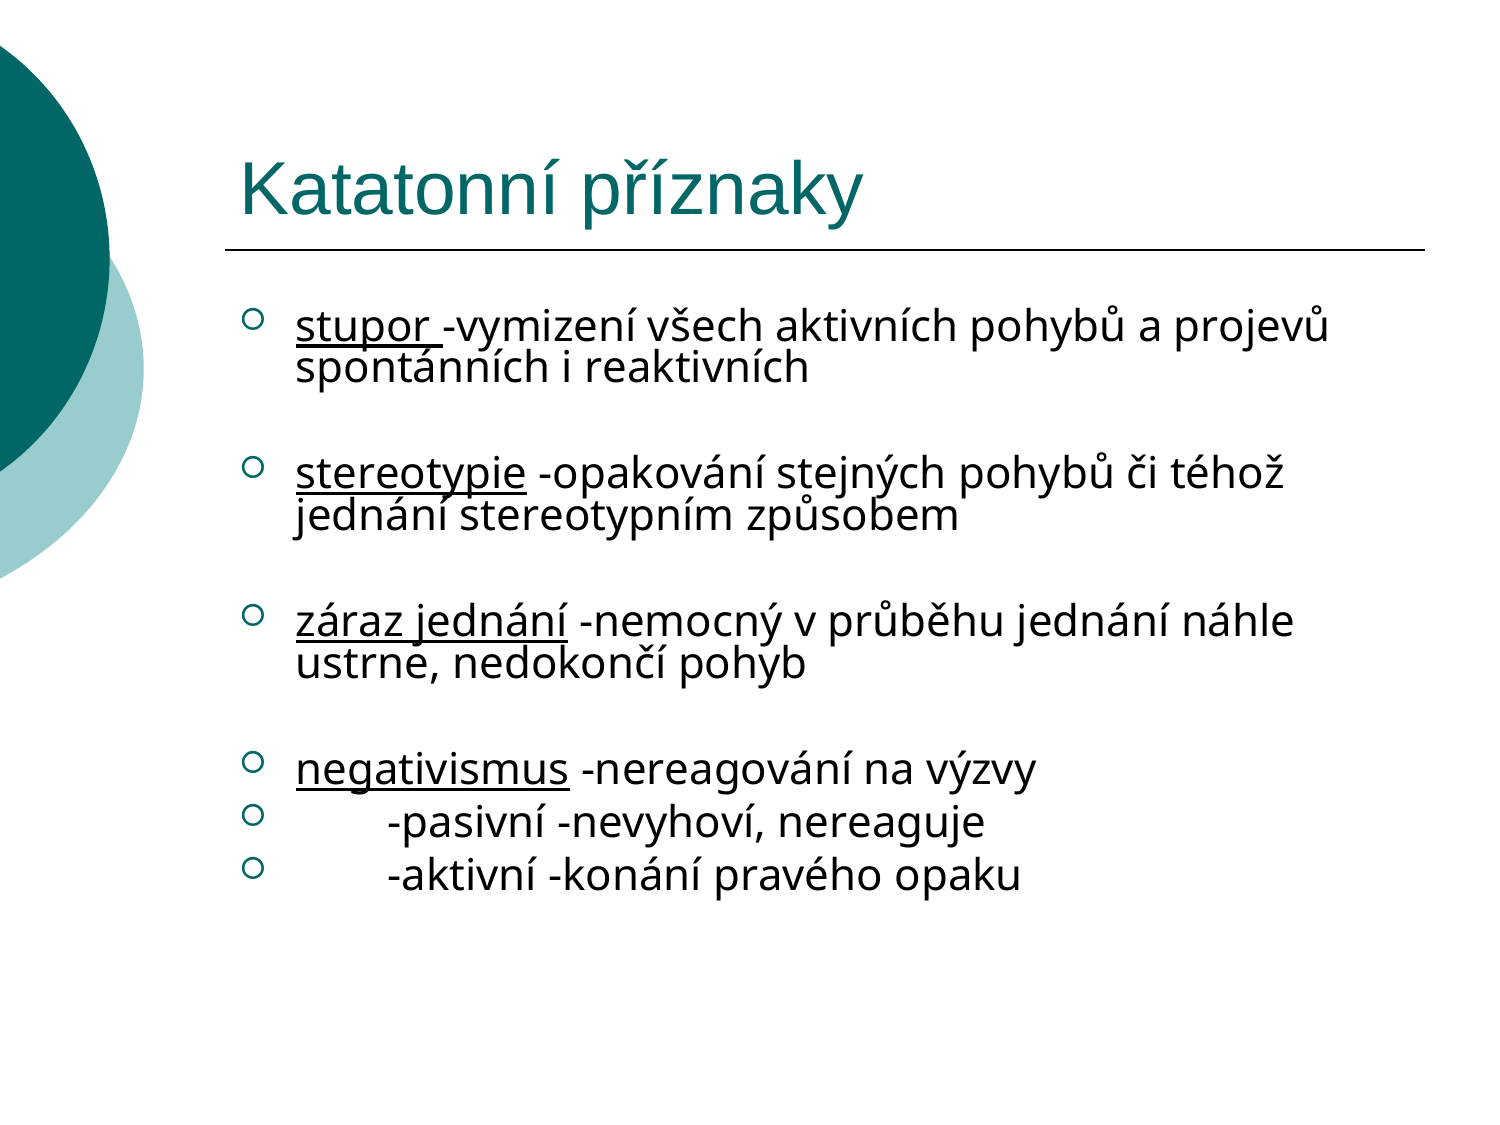

# Katatonní příznaky
stupor -vymizení všech aktivních pohybů a projevů spontánních i reaktivních
stereotypie -opakování stejných pohybů či téhož jednání stereotypním způsobem
záraz jednání -nemocný v průběhu jednání náhle ustrne, nedokončí pohyb
negativismus -nereagování na výzvy
 -pasivní -nevyhoví, nereaguje
 -aktivní -konání pravého opaku